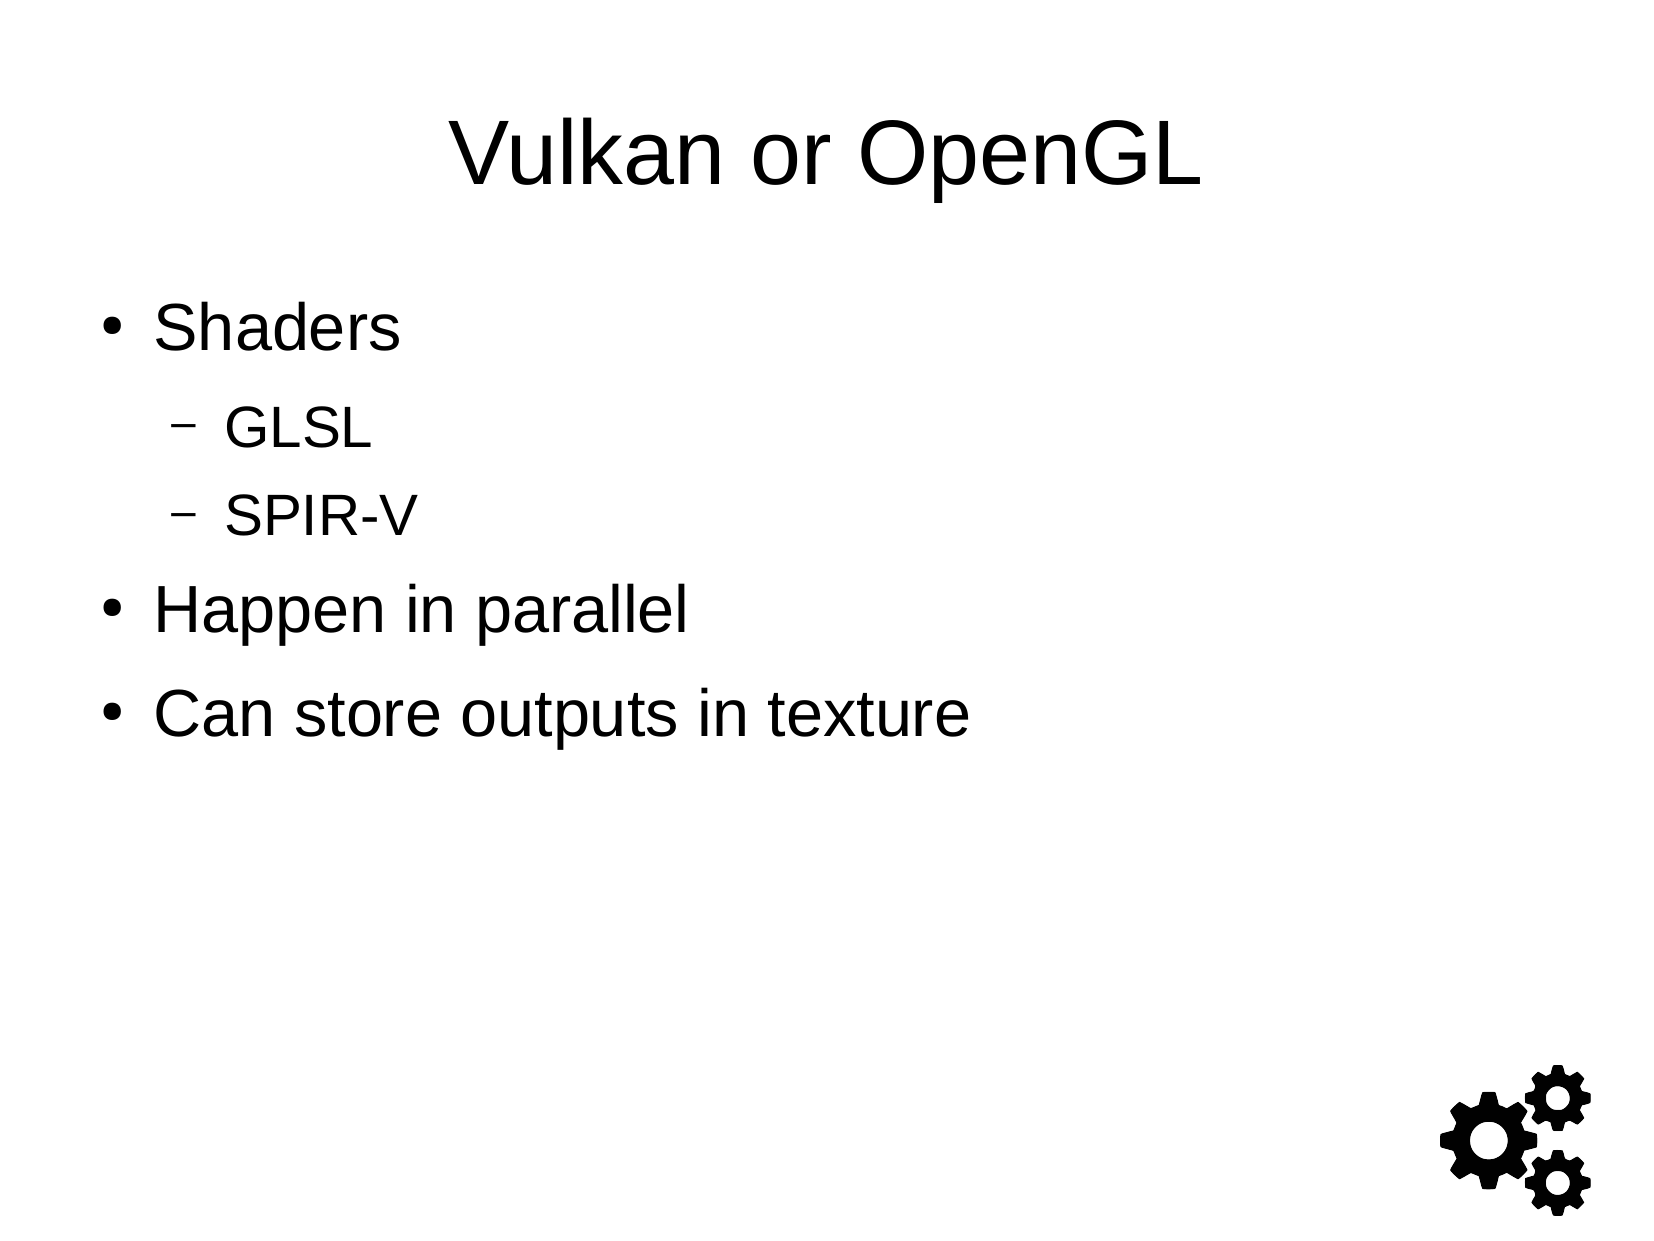

# Vulkan or OpenGL
Shaders
GLSL
SPIR-V
Happen in parallel
Can store outputs in texture